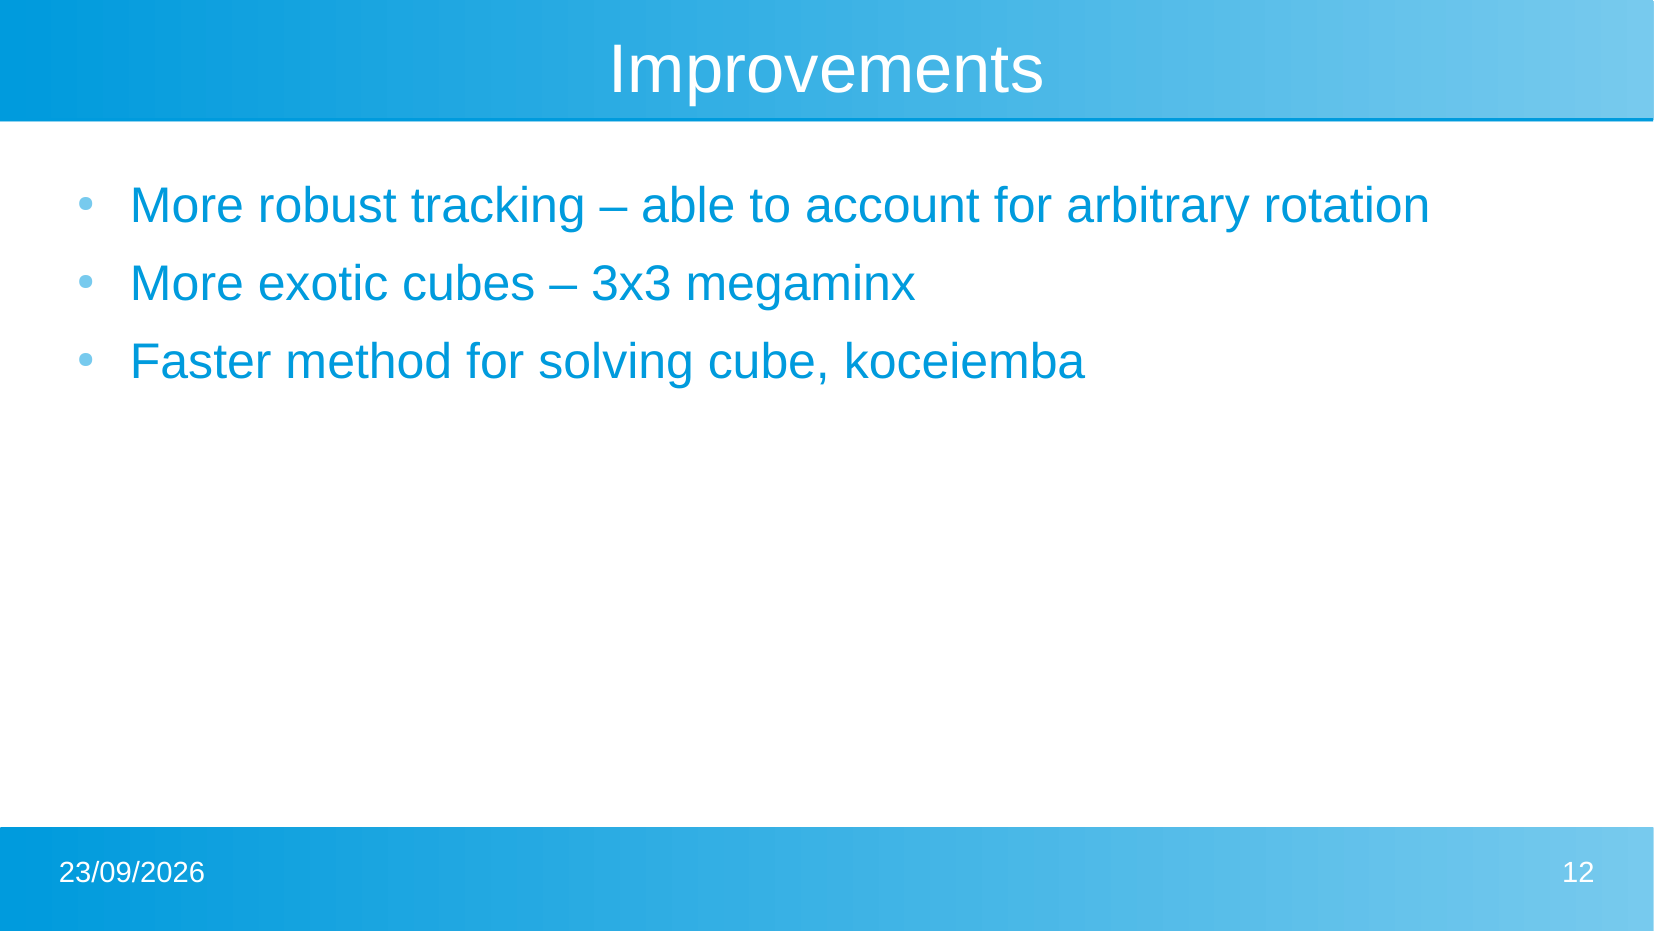

# Improvements
More robust tracking – able to account for arbitrary rotation
More exotic cubes – 3x3 megaminx
Faster method for solving cube, koceiemba
12